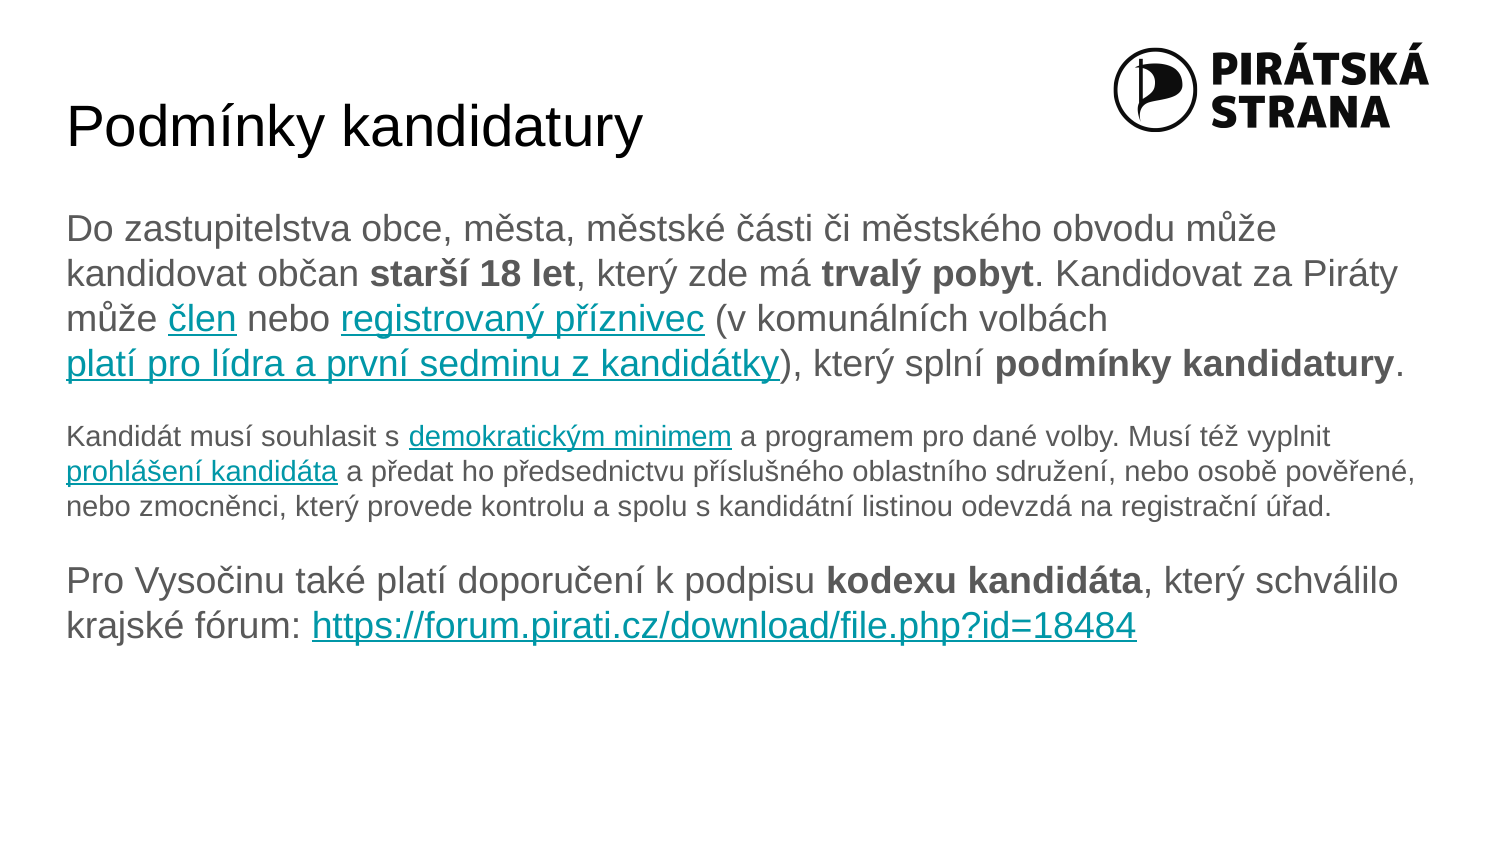

# Podmínky kandidatury
Do zastupitelstva obce, města, městské části či městského obvodu může kandidovat občan starší 18 let, který zde má trvalý pobyt. Kandidovat za Piráty může člen nebo registrovaný příznivec (v komunálních volbách platí pro lídra a první sedminu z kandidátky), který splní podmínky kandidatury.
Kandidát musí souhlasit s demokratickým minimem a programem pro dané volby. Musí též vyplnit prohlášení kandidáta a předat ho předsednictvu příslušného oblastního sdružení, nebo osobě pověřené, nebo zmocněnci, který provede kontrolu a spolu s kandidátní listinou odevzdá na registrační úřad.
Pro Vysočinu také platí doporučení k podpisu kodexu kandidáta, který schválilo krajské fórum: https://forum.pirati.cz/download/file.php?id=18484